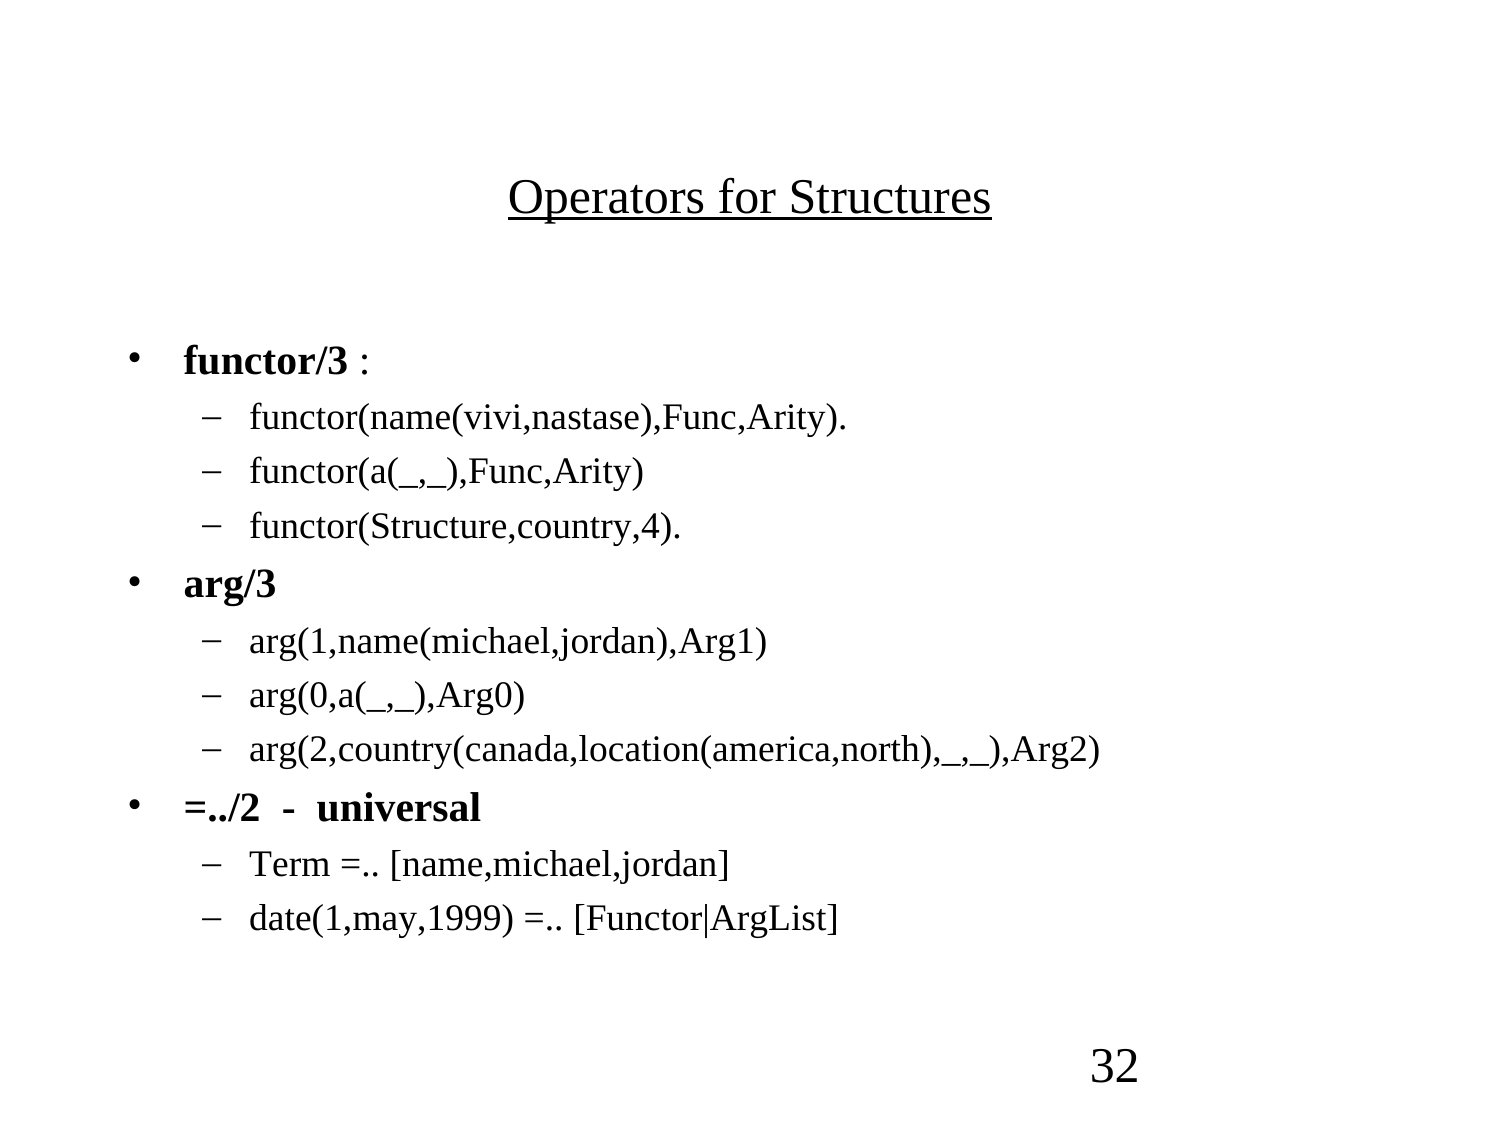

# Operators for Structures
functor/3 :
functor(name(vivi,nastase),Func,Arity).
functor(a(_,_),Func,Arity)
functor(Structure,country,4).
arg/3
arg(1,name(michael,jordan),Arg1)
arg(0,a(_,_),Arg0)
arg(2,country(canada,location(america,north),_,_),Arg2)
=../2 - universal
Term =.. [name,michael,jordan]
date(1,may,1999) =.. [Functor|ArgList]
32